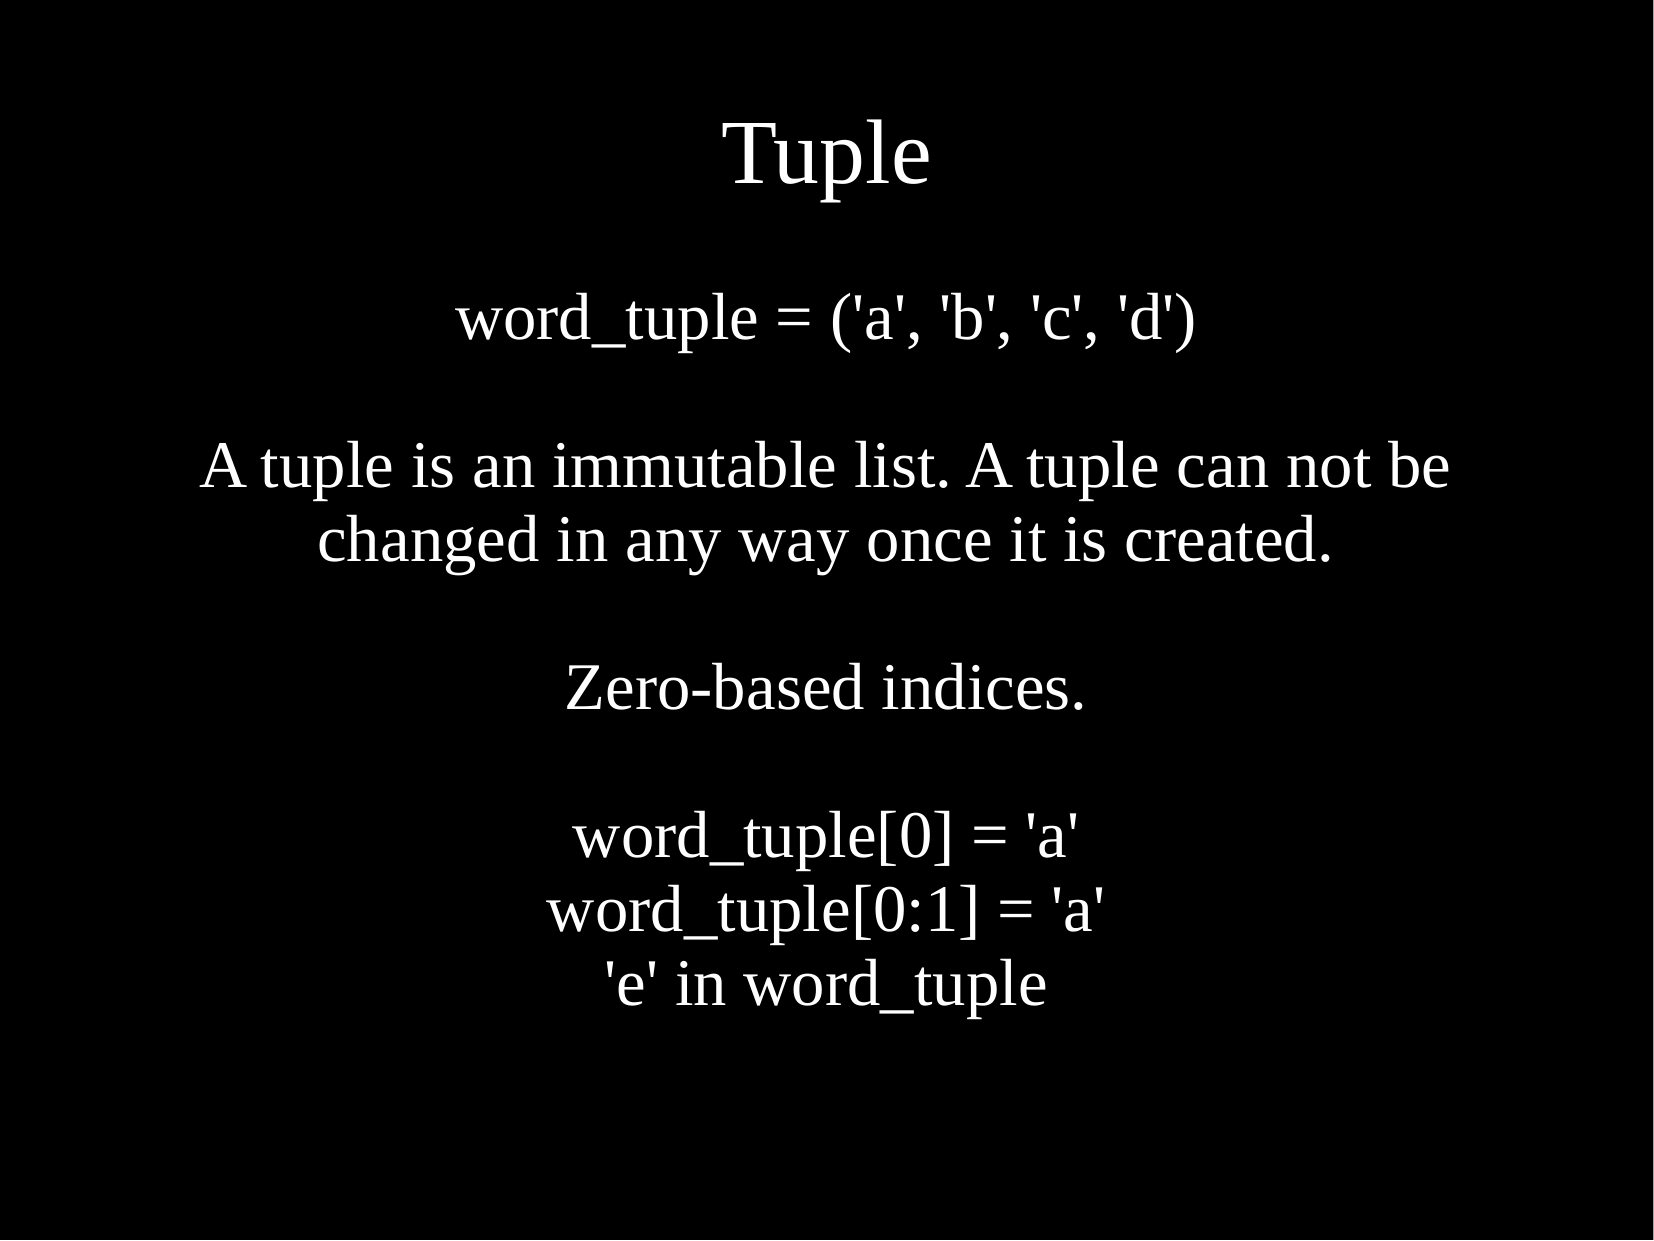

# Tuple
word_tuple = ('a', 'b', 'c', 'd')
A tuple is an immutable list. A tuple can not be changed in any way once it is created.
Zero-based indices.
word_tuple[0] = 'a'
word_tuple[0:1] = 'a'
'e' in word_tuple